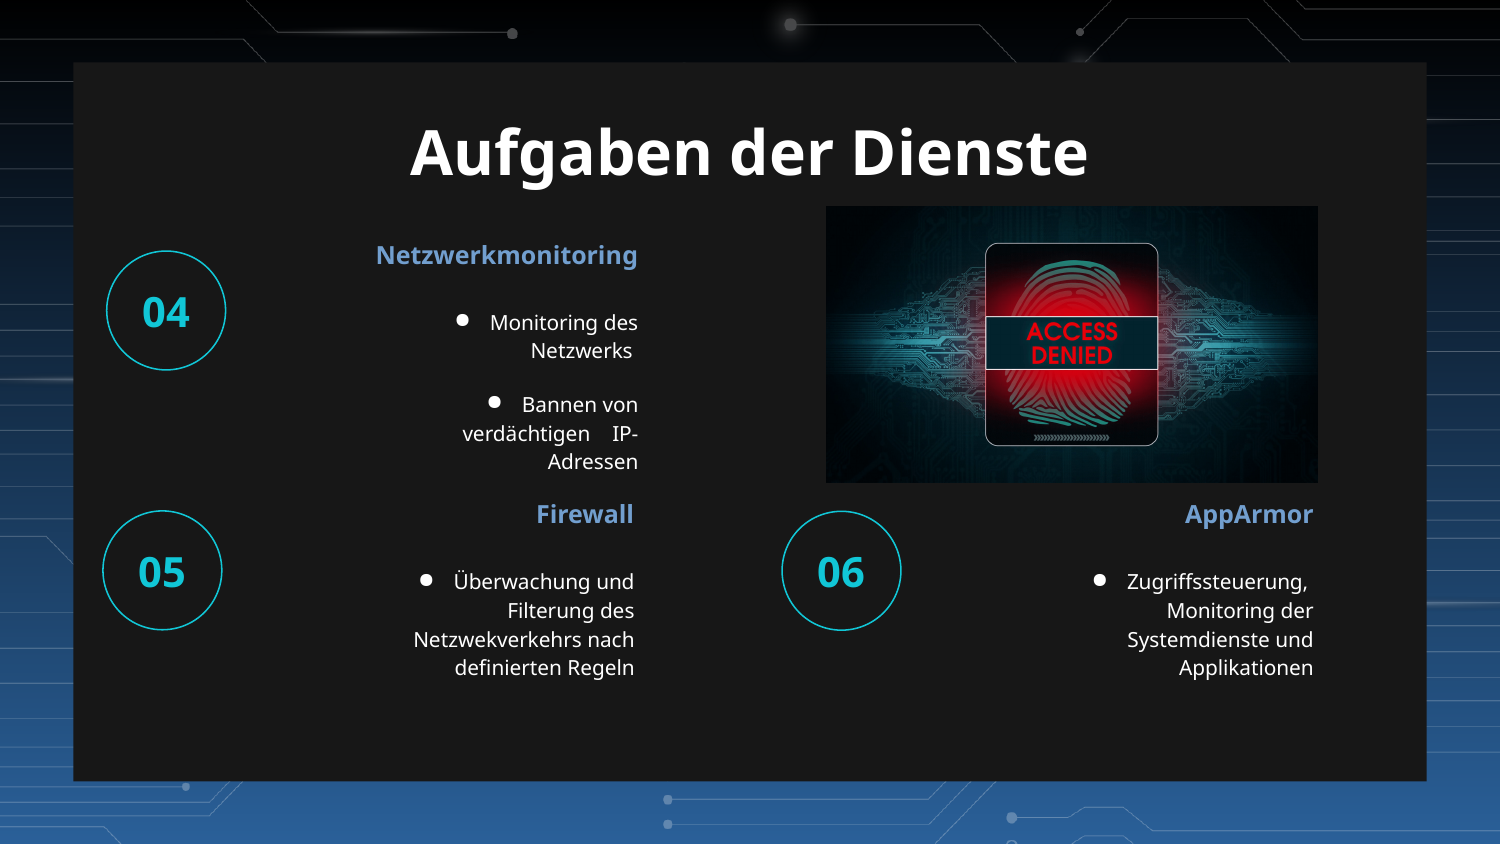

# Aufgaben der Dienste
Netzwerkmonitoring
04
Monitoring des Netzwerks
Bannen von verdächtigen IP-Adressen
Firewall
05
Überwachung und Filterung des Netzwekverkehrs nach definierten Regeln
AppArmor
06
Zugriffssteuerung, Monitoring der Systemdienste und Applikationen